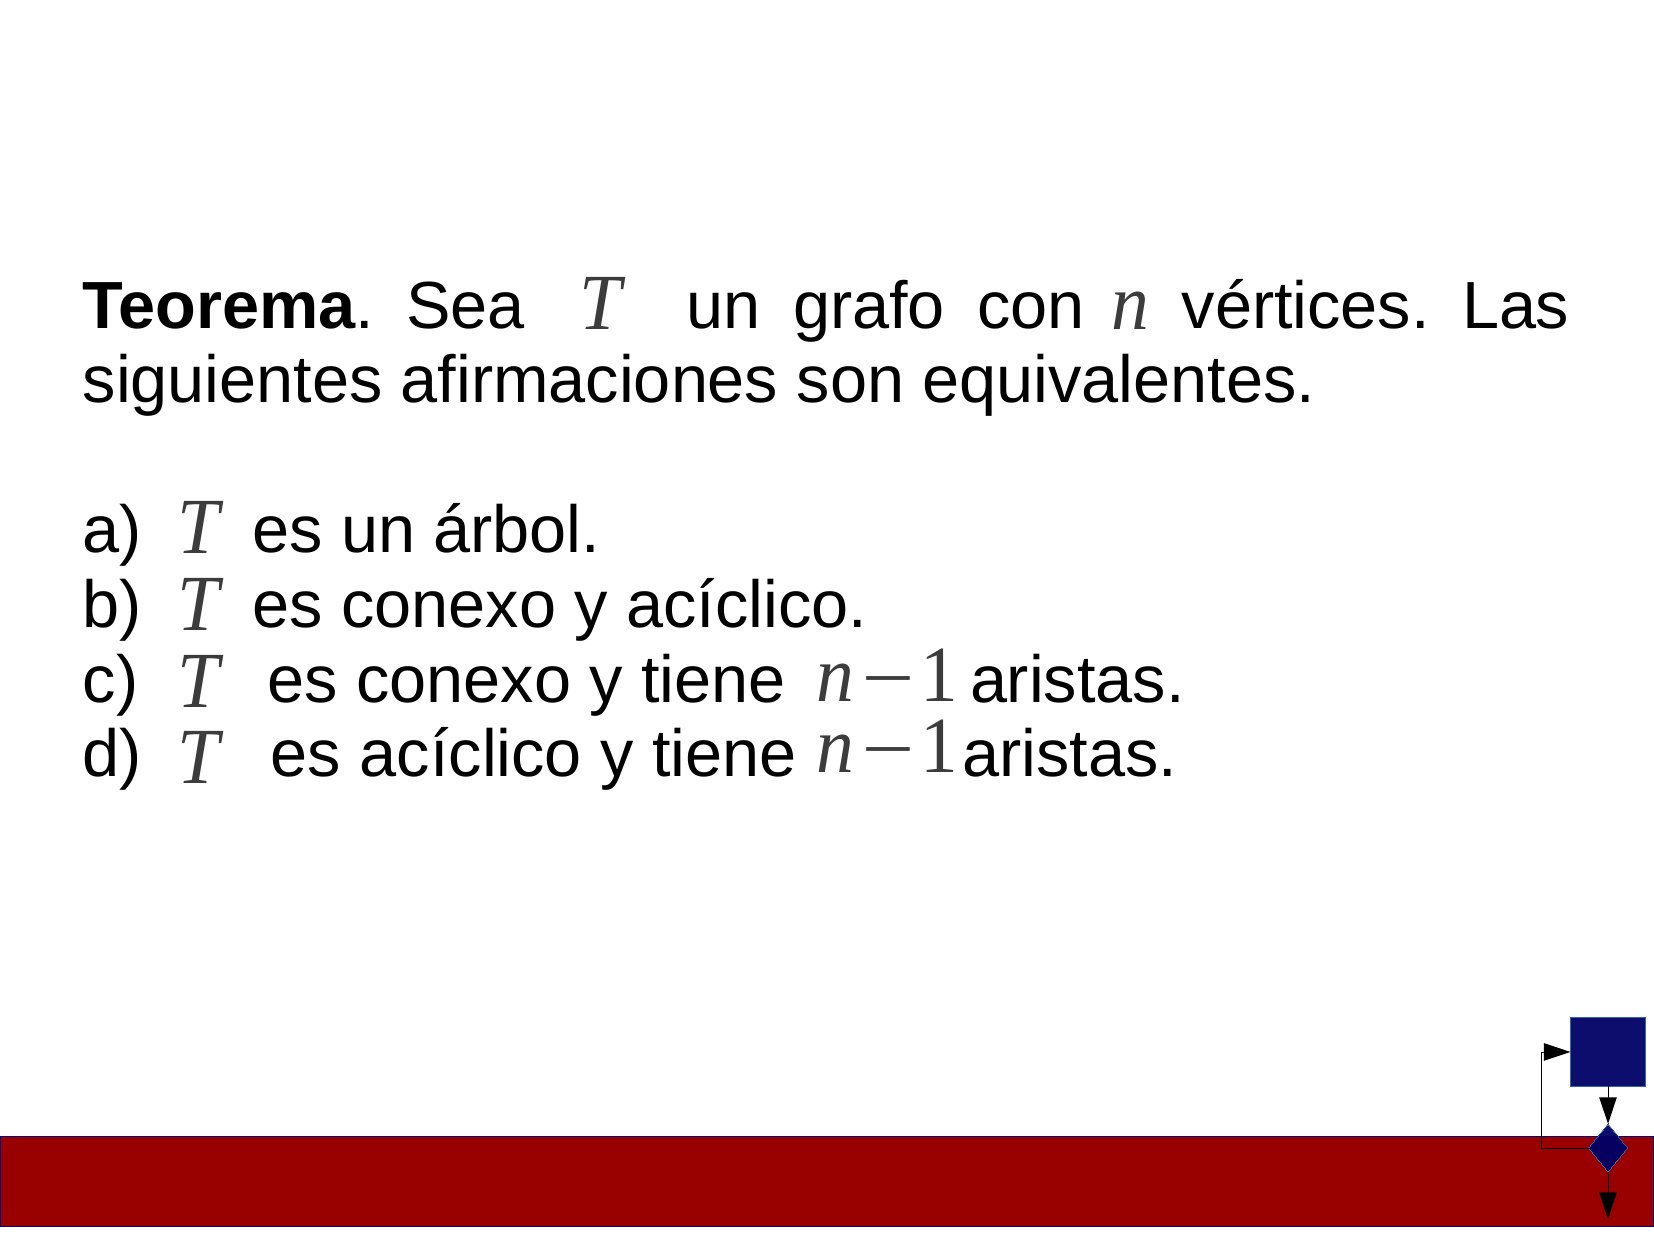

# Teorema. Sea un grafo con vértices. Las siguientes afirmaciones son equivalentes.
a) es un árbol.
b) es conexo y acíclico.
c) es conexo y tiene aristas.
d) es acíclico y tiene aristas.